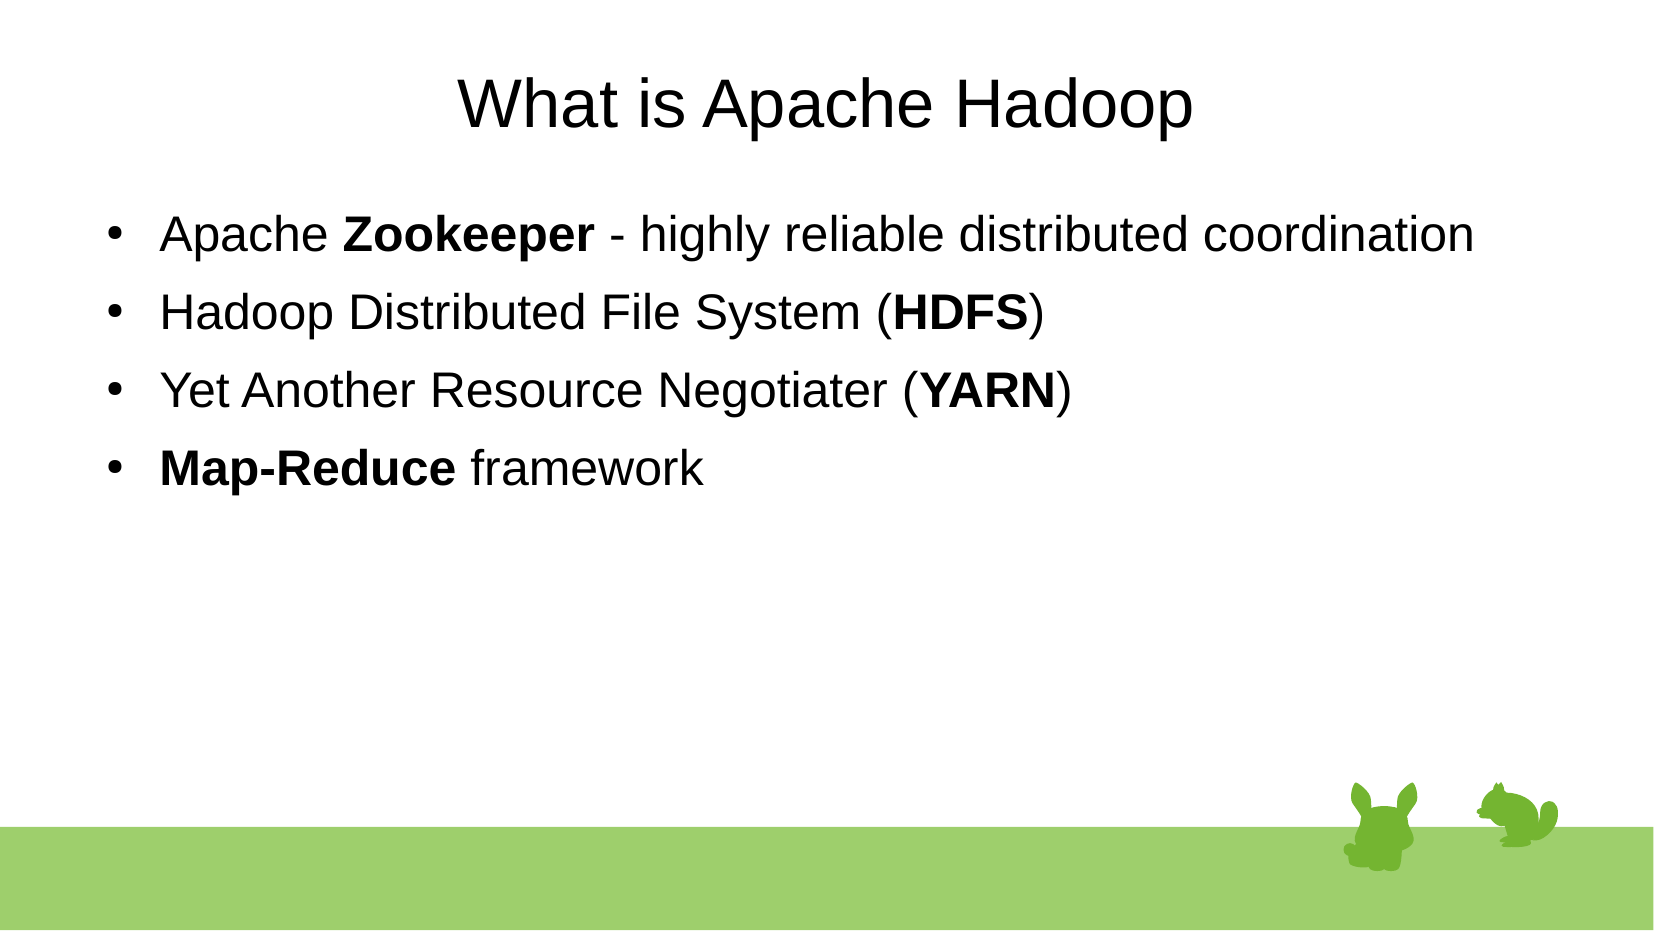

# What is Apache Hadoop
Apache Zookeeper - highly reliable distributed coordination
Hadoop Distributed File System (HDFS)
Yet Another Resource Negotiater (YARN)
Map-Reduce framework